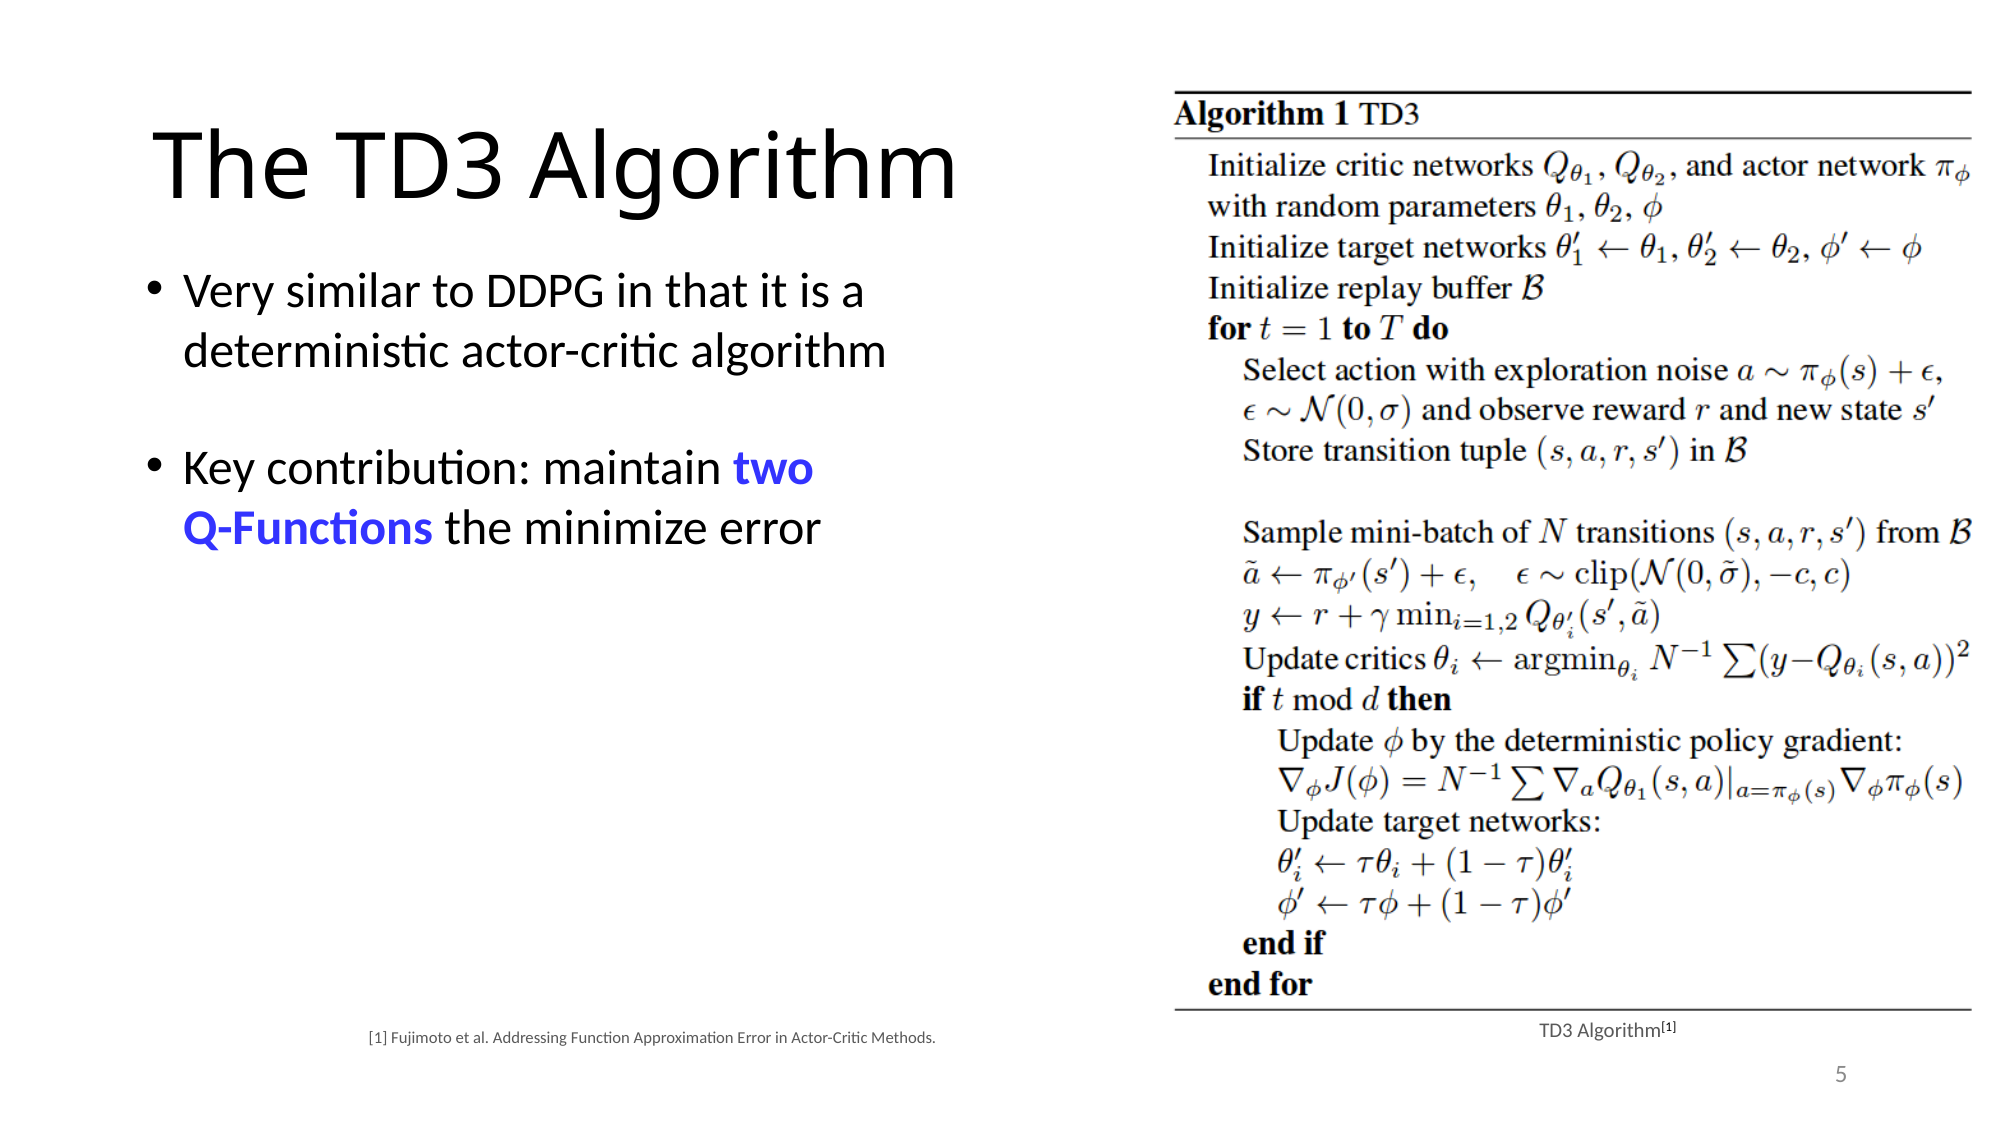

The TD3 Algorithm
# Very similar to DDPG in that it is a deterministic actor-critic algorithm
Key contribution: maintain two
Q-Functions the minimize error
TD3 Algorithm[1]
[1] Fujimoto et al. Addressing Function Approximation Error in Actor-Critic Methods.